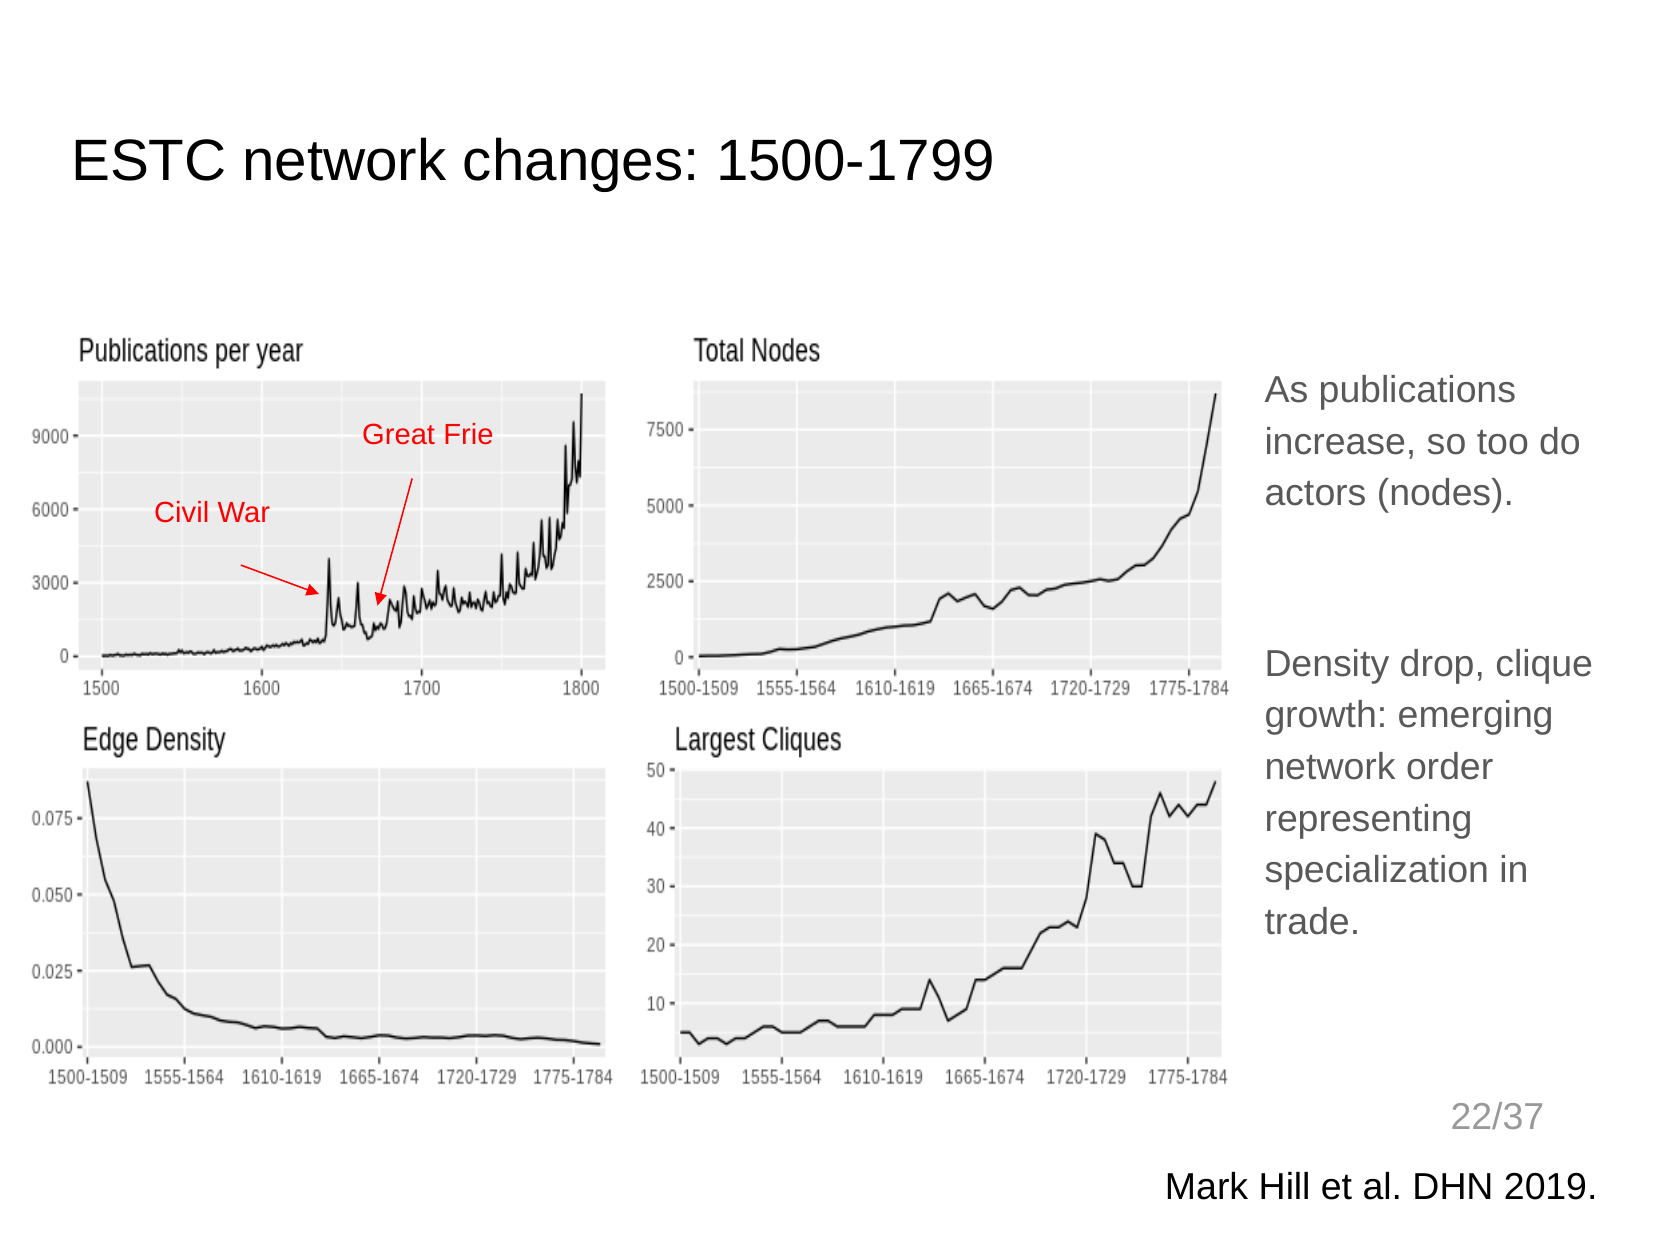

# ESTC network changes: 1500-1799
As publications increase, so too do actors (nodes).
Density drop, clique growth: emerging network order representing specialization in trade.
Great Frie
Civil War
Mark Hill et al. DHN 2019.